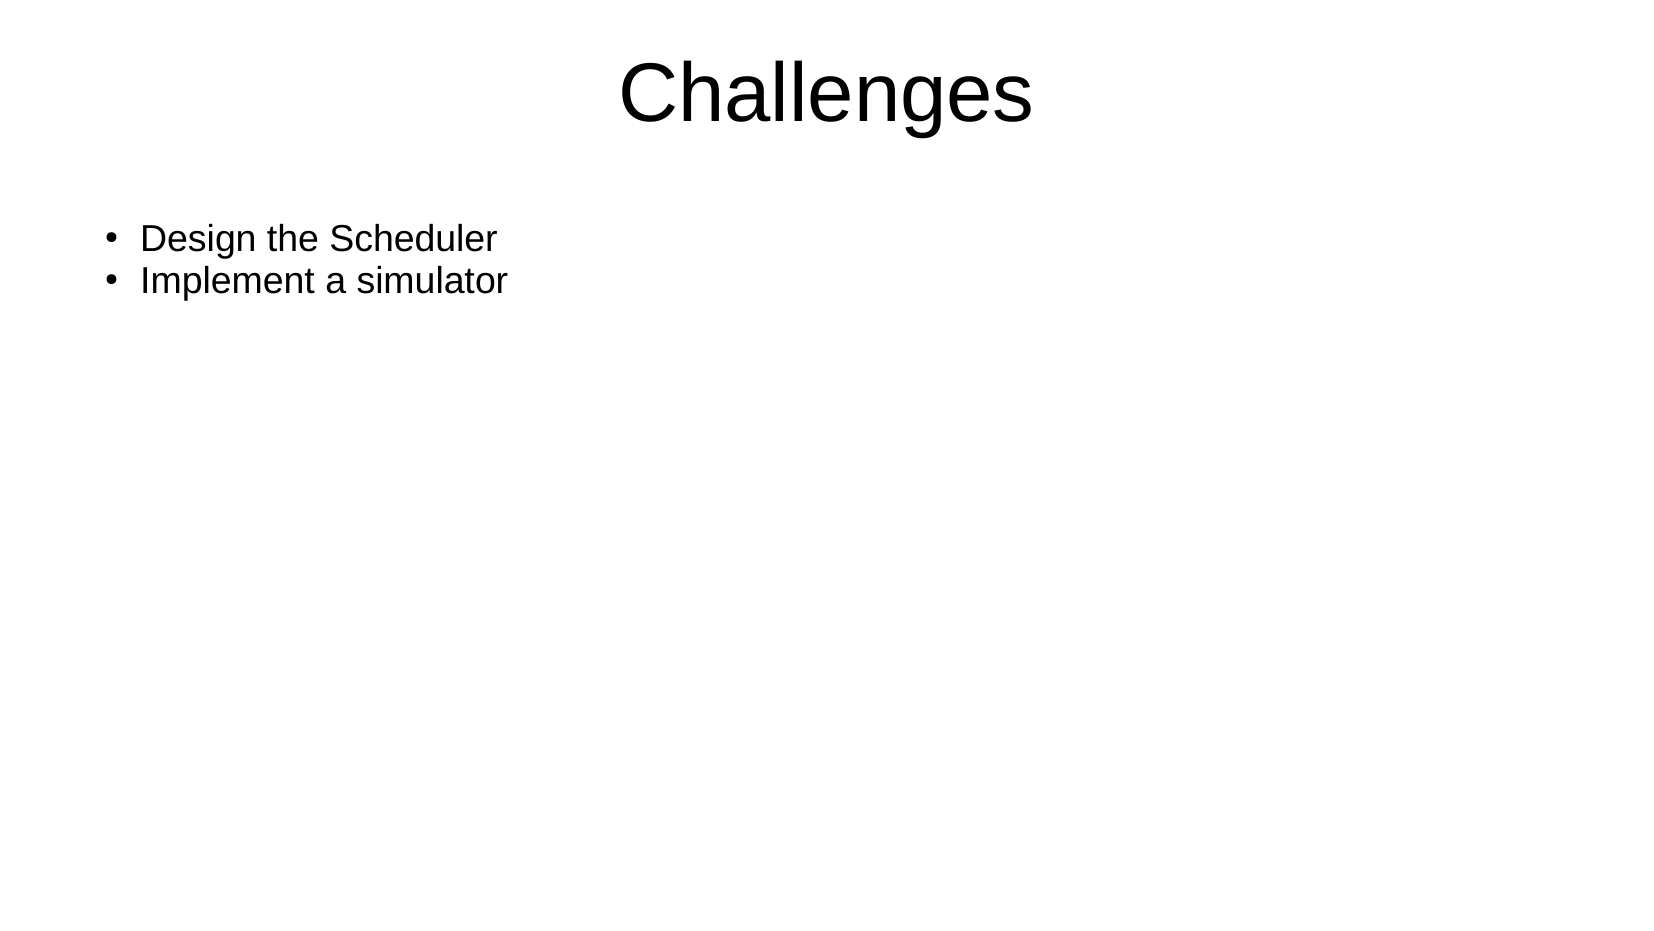

# Challenges
Design the Scheduler
Implement a simulator